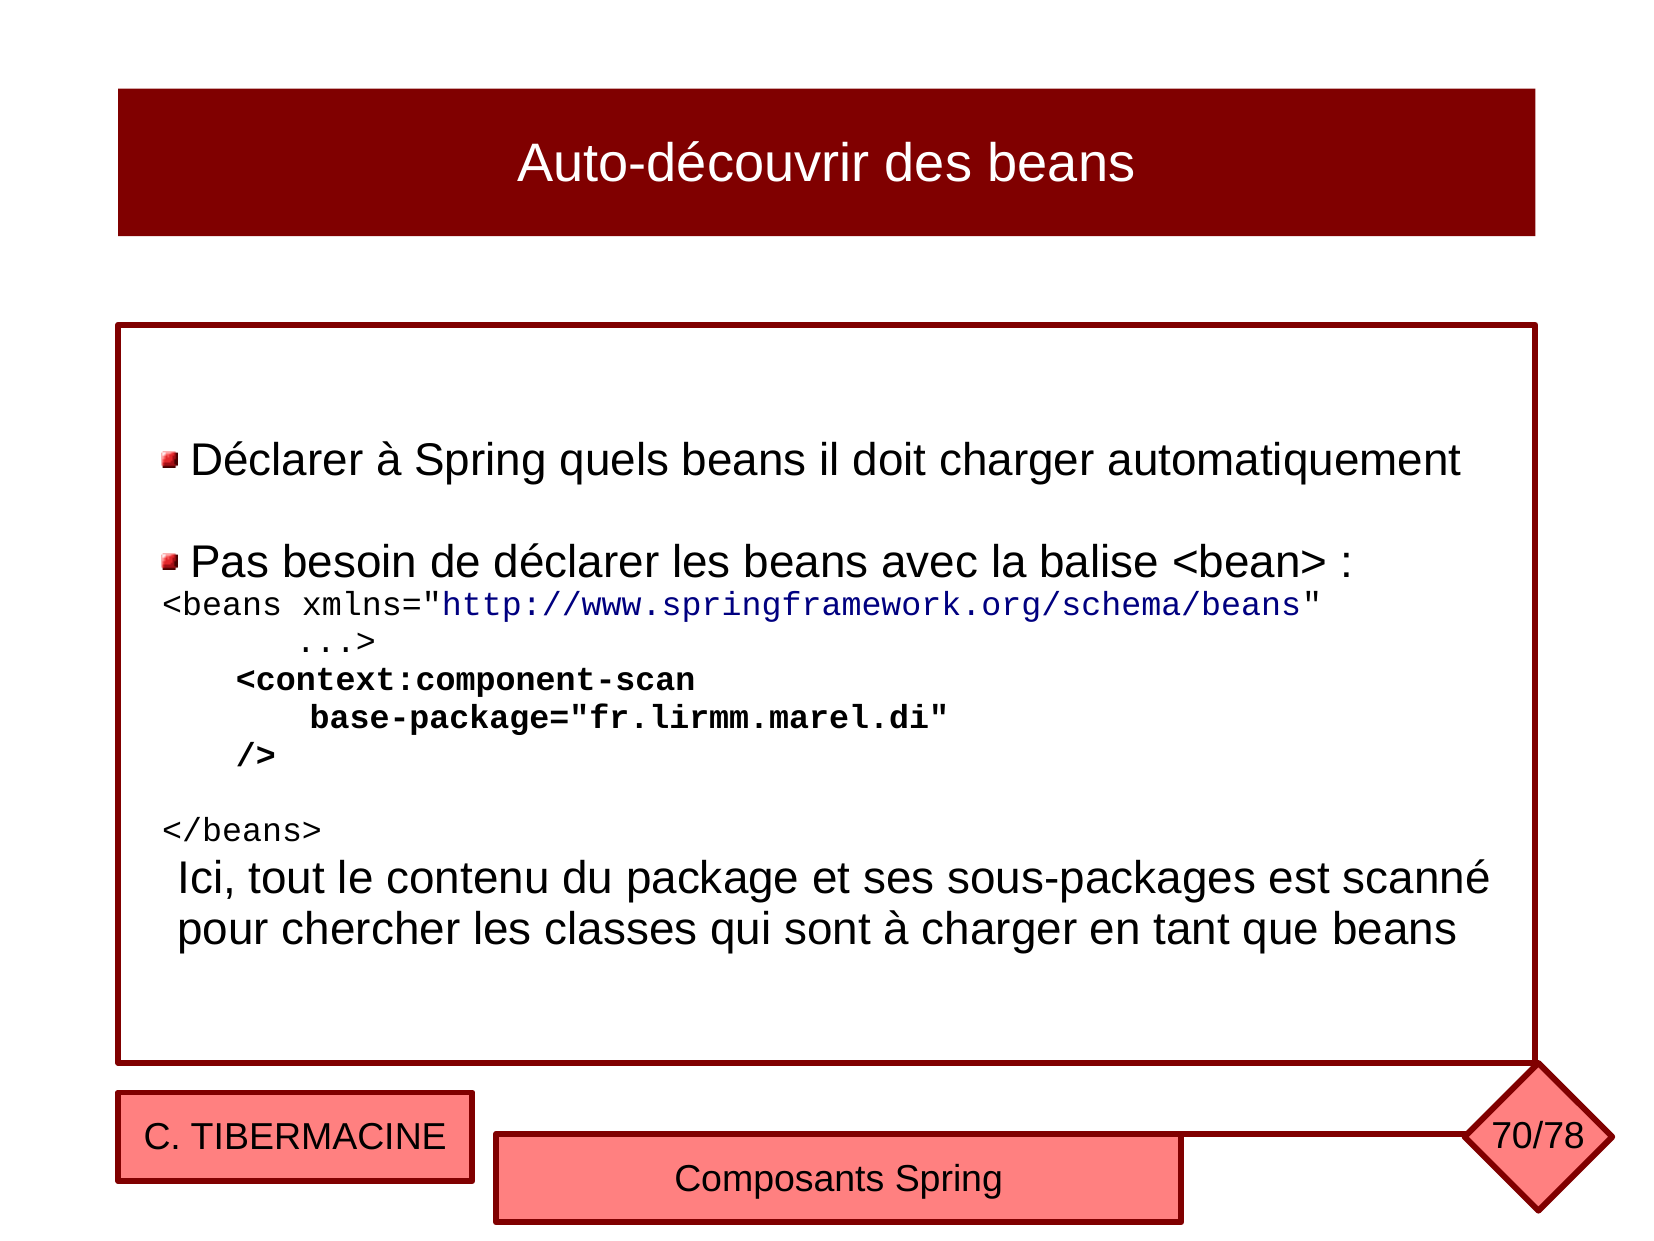

Auto-découvrir des beans
 Déclarer à Spring quels beans il doit charger automatiquement
 Pas besoin de déclarer les beans avec la balise <bean> :
<beans xmlns="http://www.springframework.org/schema/beans"
	 ...>
	<context:component-scan
		base-package="fr.lirmm.marel.di"
	/>
</beans>
Ici, tout le contenu du package et ses sous-packages est scanné
pour chercher les classes qui sont à charger en tant que beans
C. TIBERMACINE
Composants Spring